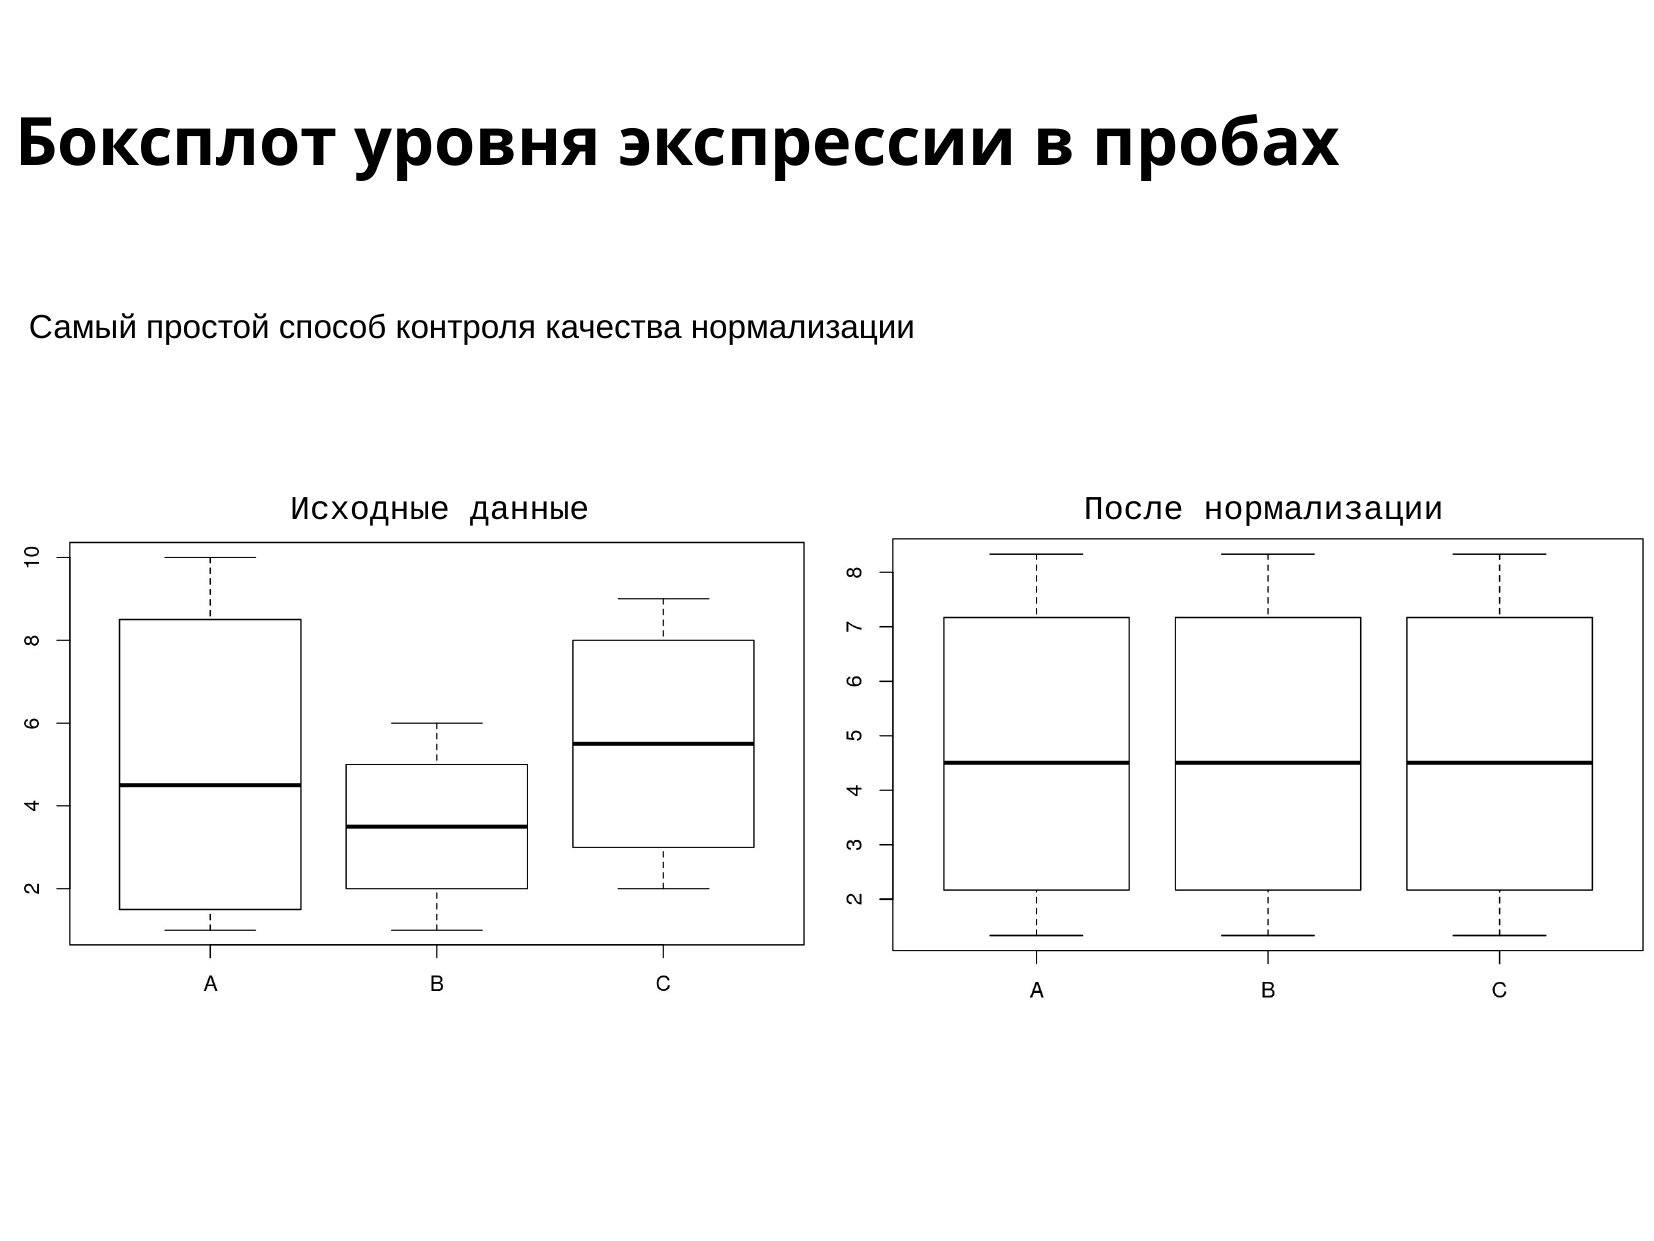

# Боксплот уровня экспрессии в пробах
Самый простой способ контроля качества нормализации
Исходные данные
После нормализации